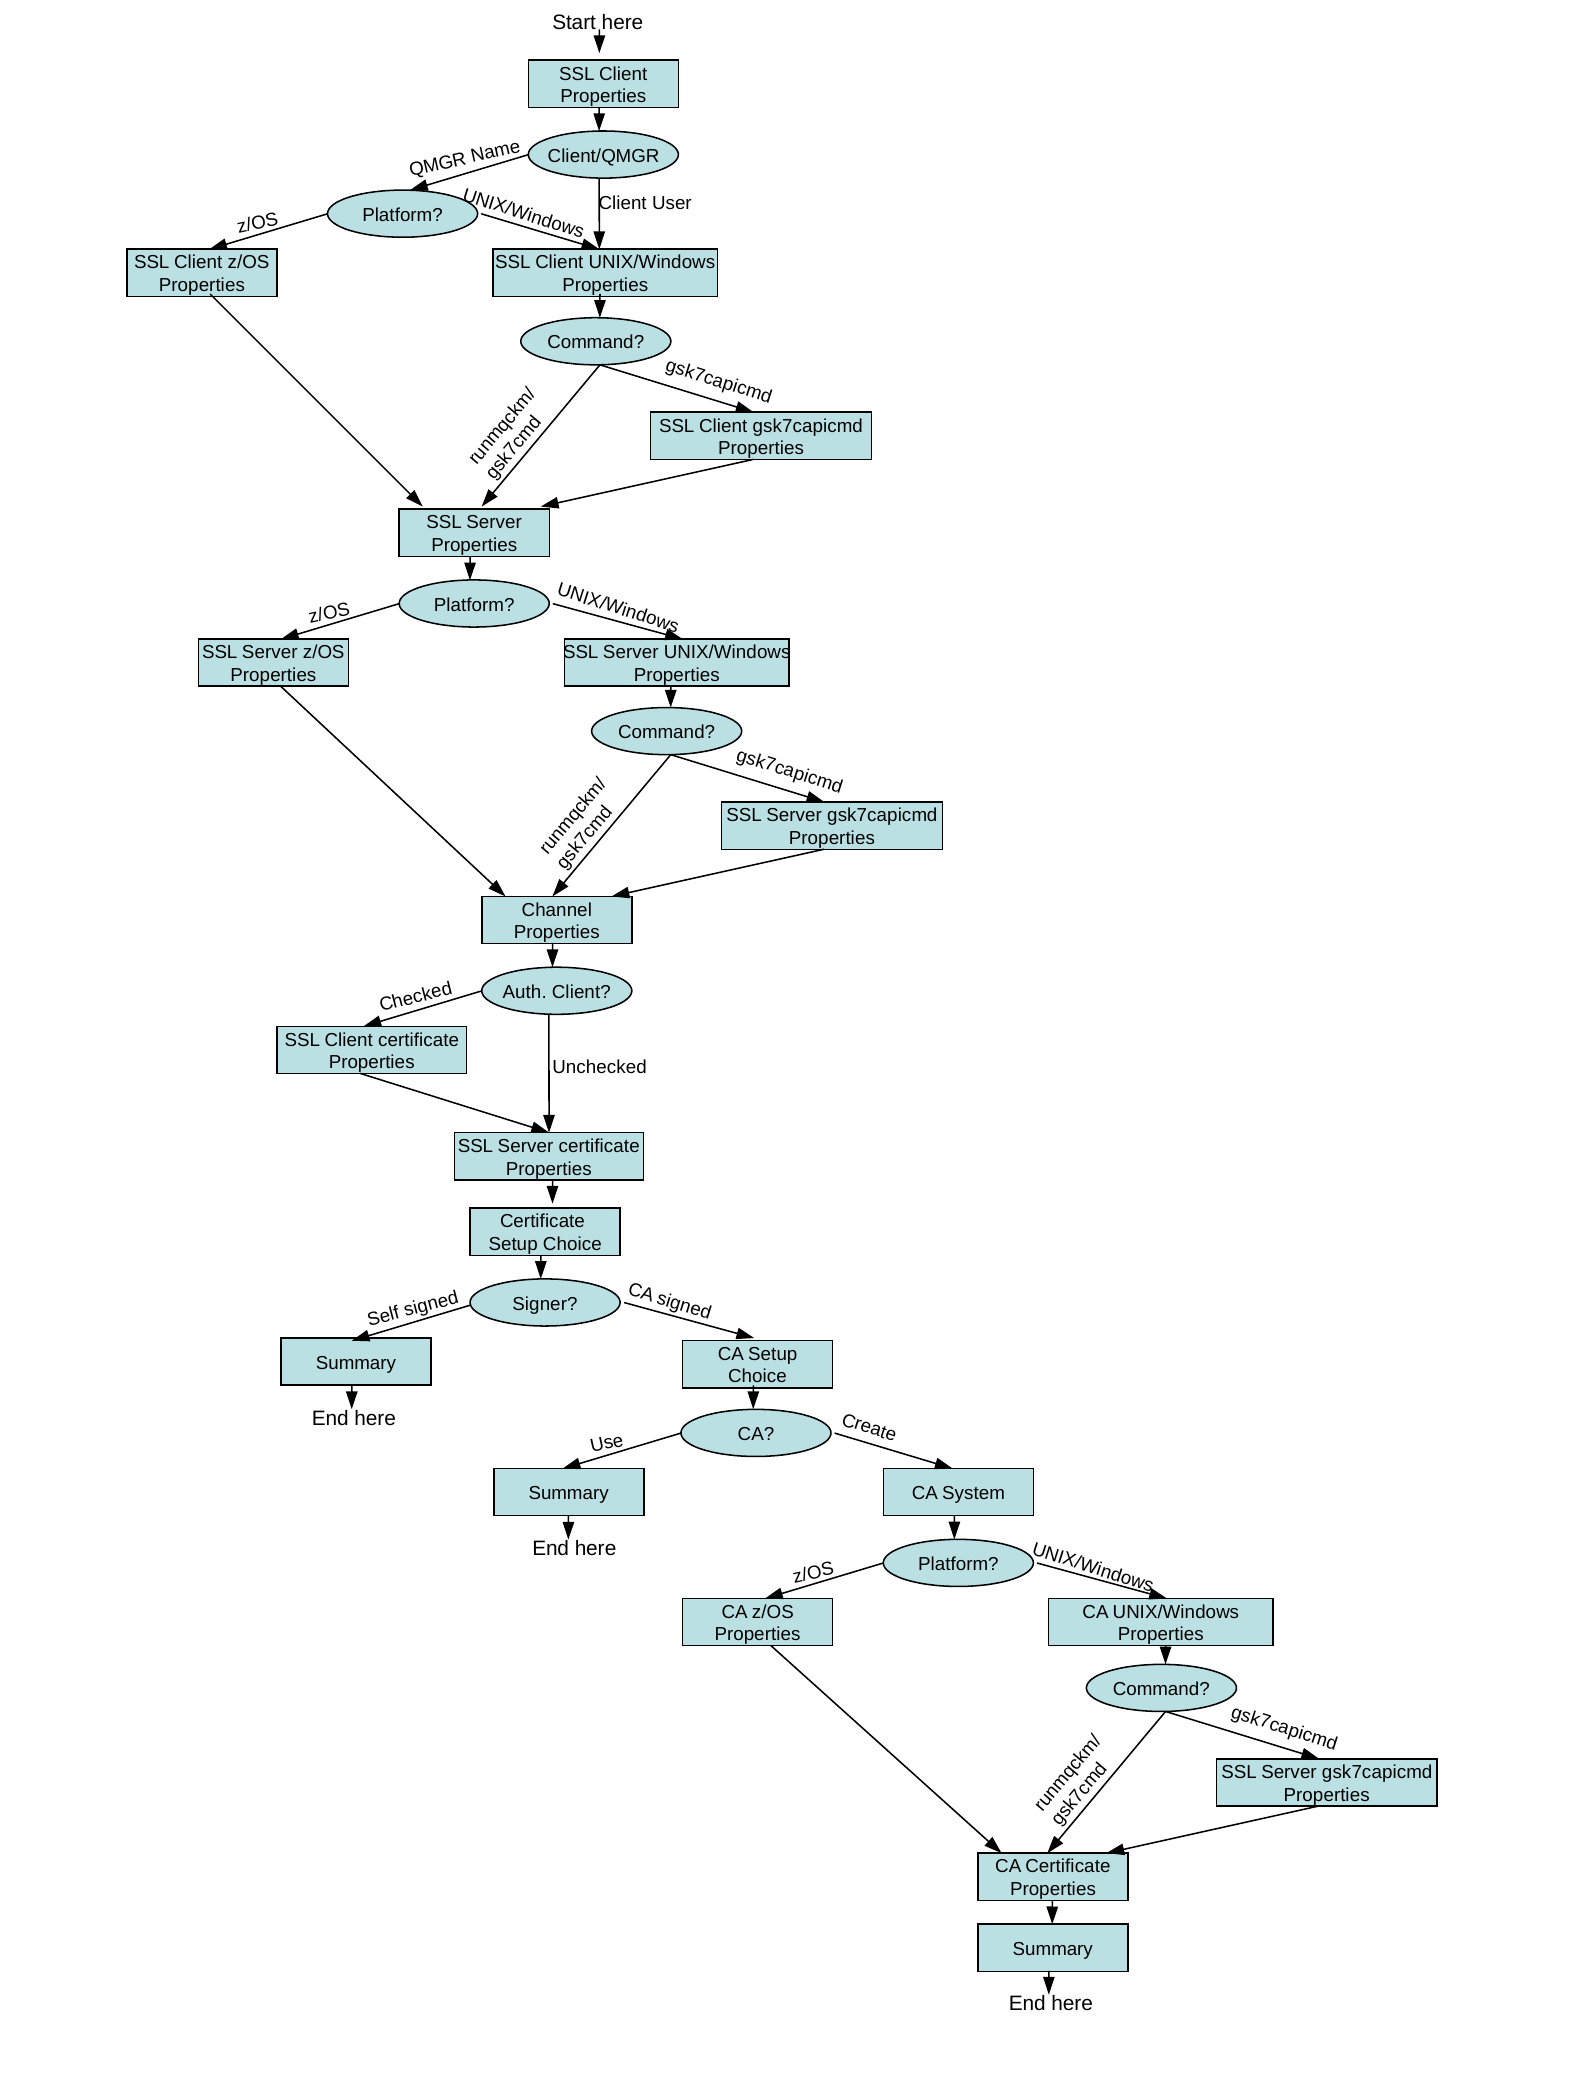

Start here
SSL Client
Properties
Client/QMGR
QMGR Name
Client User
Platform?
UNIX/Windows
z/OS
SSL Client z/OS
Properties
SSL Client UNIX/Windows
Properties
Command?
gsk7capicmd
runmqckm/ gsk7cmd
SSL Client gsk7capicmd
Properties
SSL Server
Properties
Platform?
UNIX/Windows
z/OS
SSL Server z/OS
Properties
SSL Server UNIX/Windows
Properties
Command?
gsk7capicmd
runmqckm/ gsk7cmd
SSL Server gsk7capicmd
Properties
Channel
Properties
Auth. Client?
Checked
SSL Client certificate
Properties
Unchecked
SSL Server certificate
Properties
Certificate
Setup Choice
Signer?
Self signed
CA signed
Summary
CA Setup
Choice
End here
CA?
Create
Use
Summary
CA System
End here
Platform?
UNIX/Windows
z/OS
CA z/OS
Properties
CA UNIX/Windows
Properties
Command?
gsk7capicmd
runmqckm/ gsk7cmd
SSL Server gsk7capicmd
Properties
CA Certificate
Properties
Summary
End here